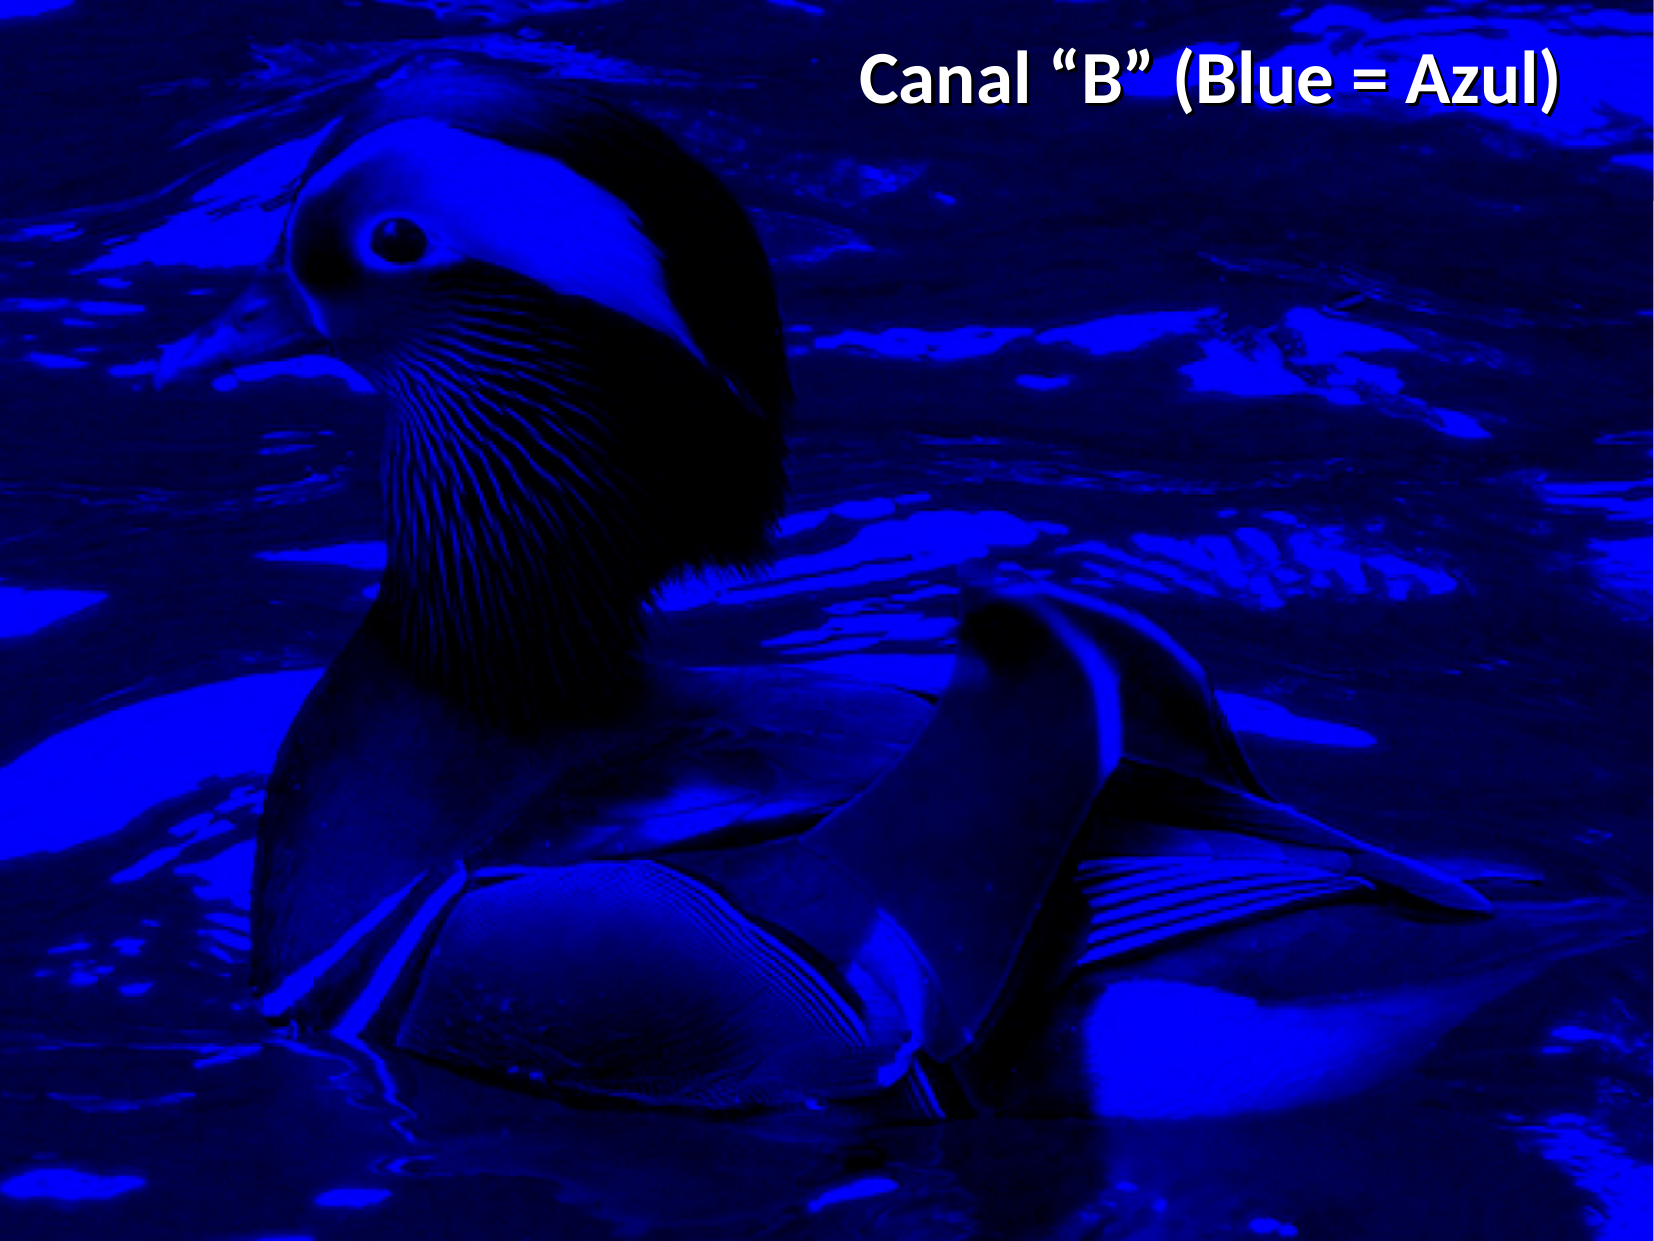

# Canal “B” (Blue = Azul)
Astronomía (Asorey)
17